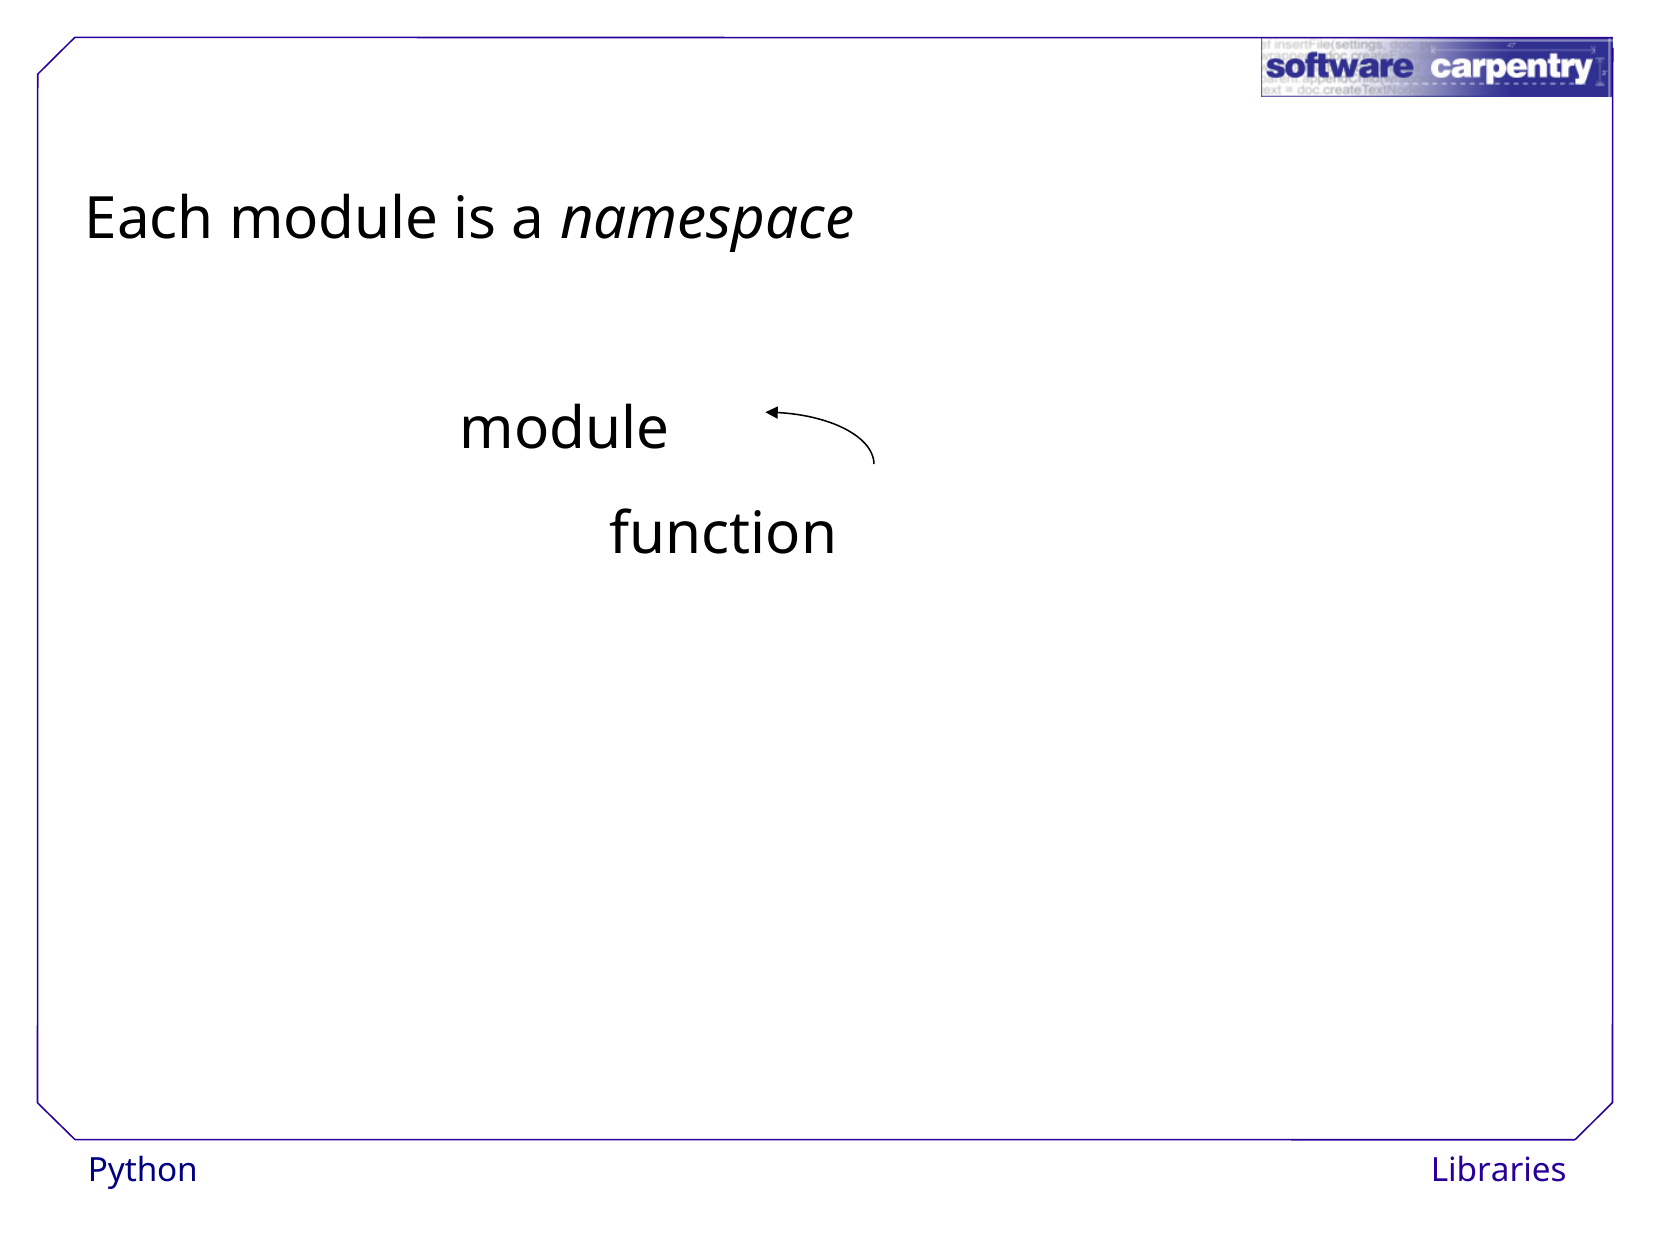

Each module is a namespace
					module
							function